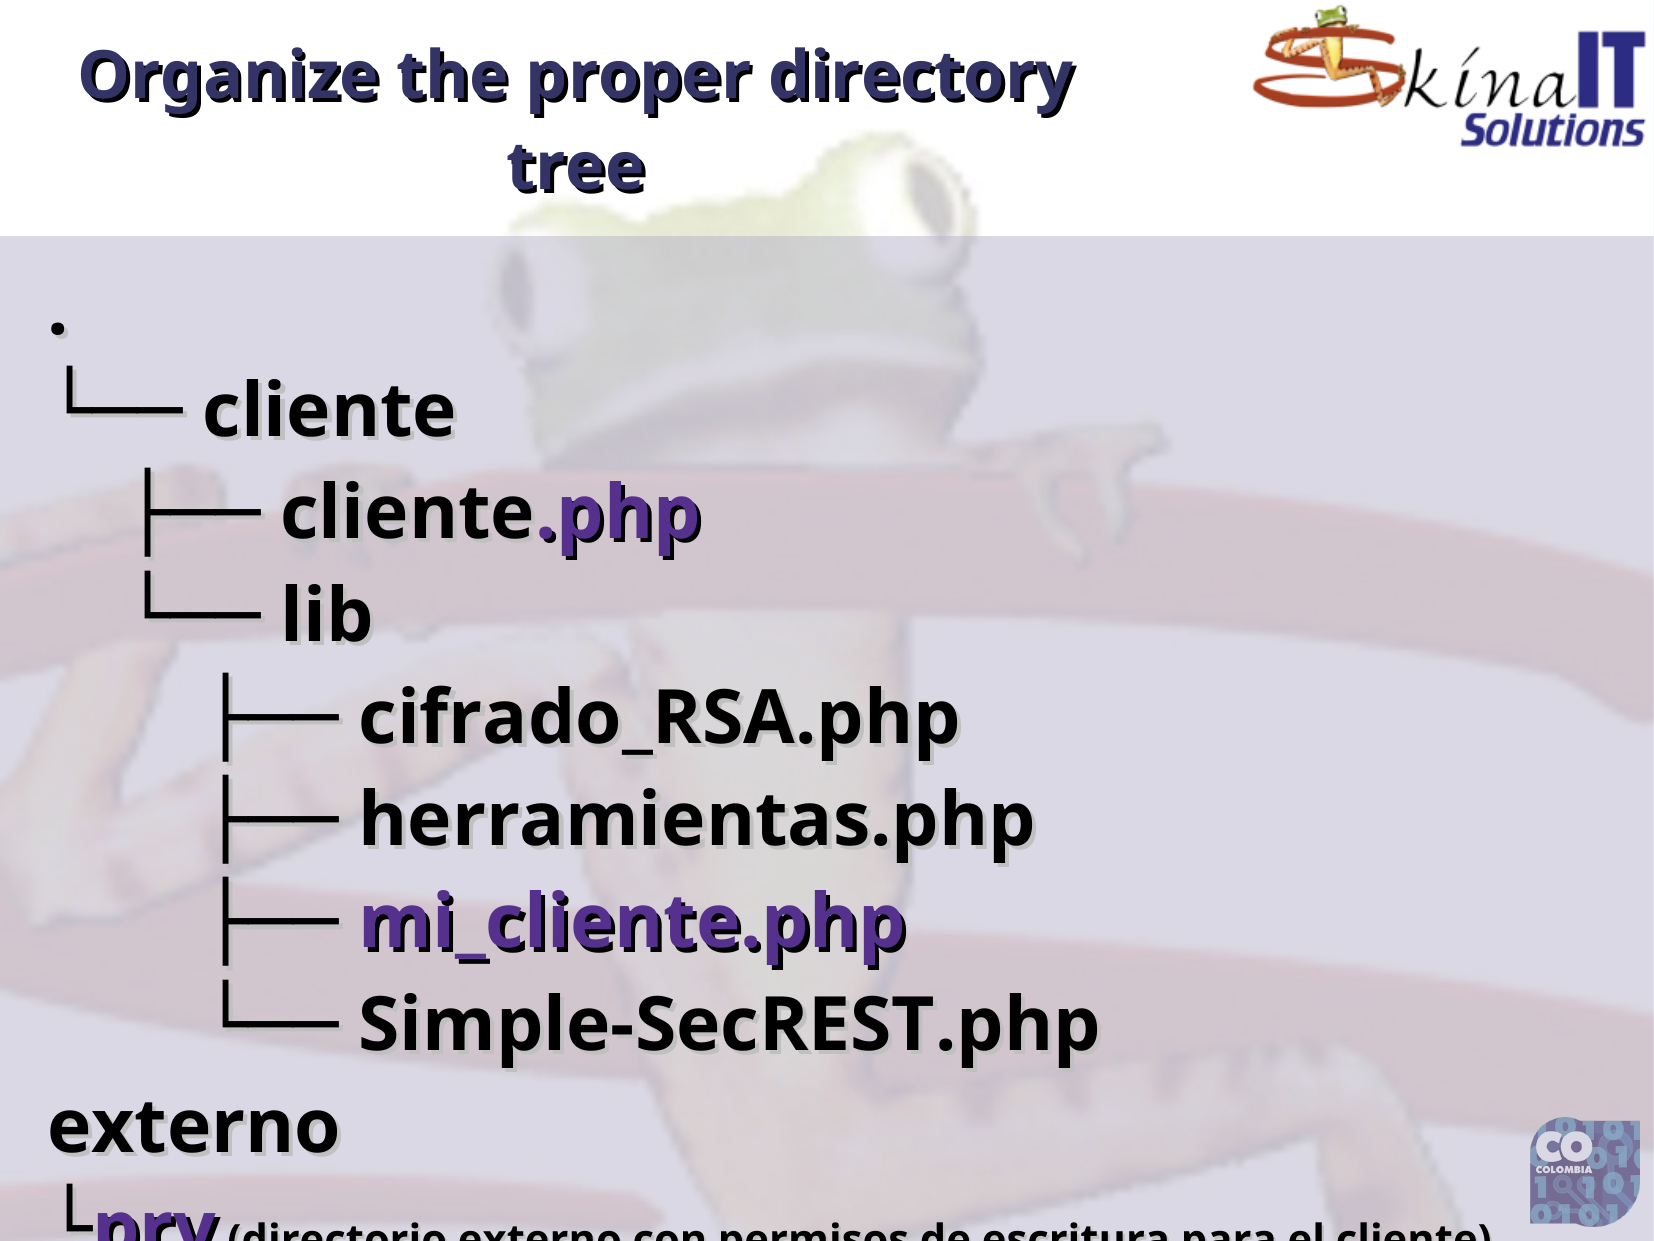

# Organize the proper directory tree
.
└── cliente
    ├── cliente.php
 └── lib
    ├── cifrado_RSA.php
    ├── herramientas.php
    ├── mi_cliente.php
    └── Simple-SecREST.php
externo
└prv (directorio externo con permisos de escritura para el cliente)